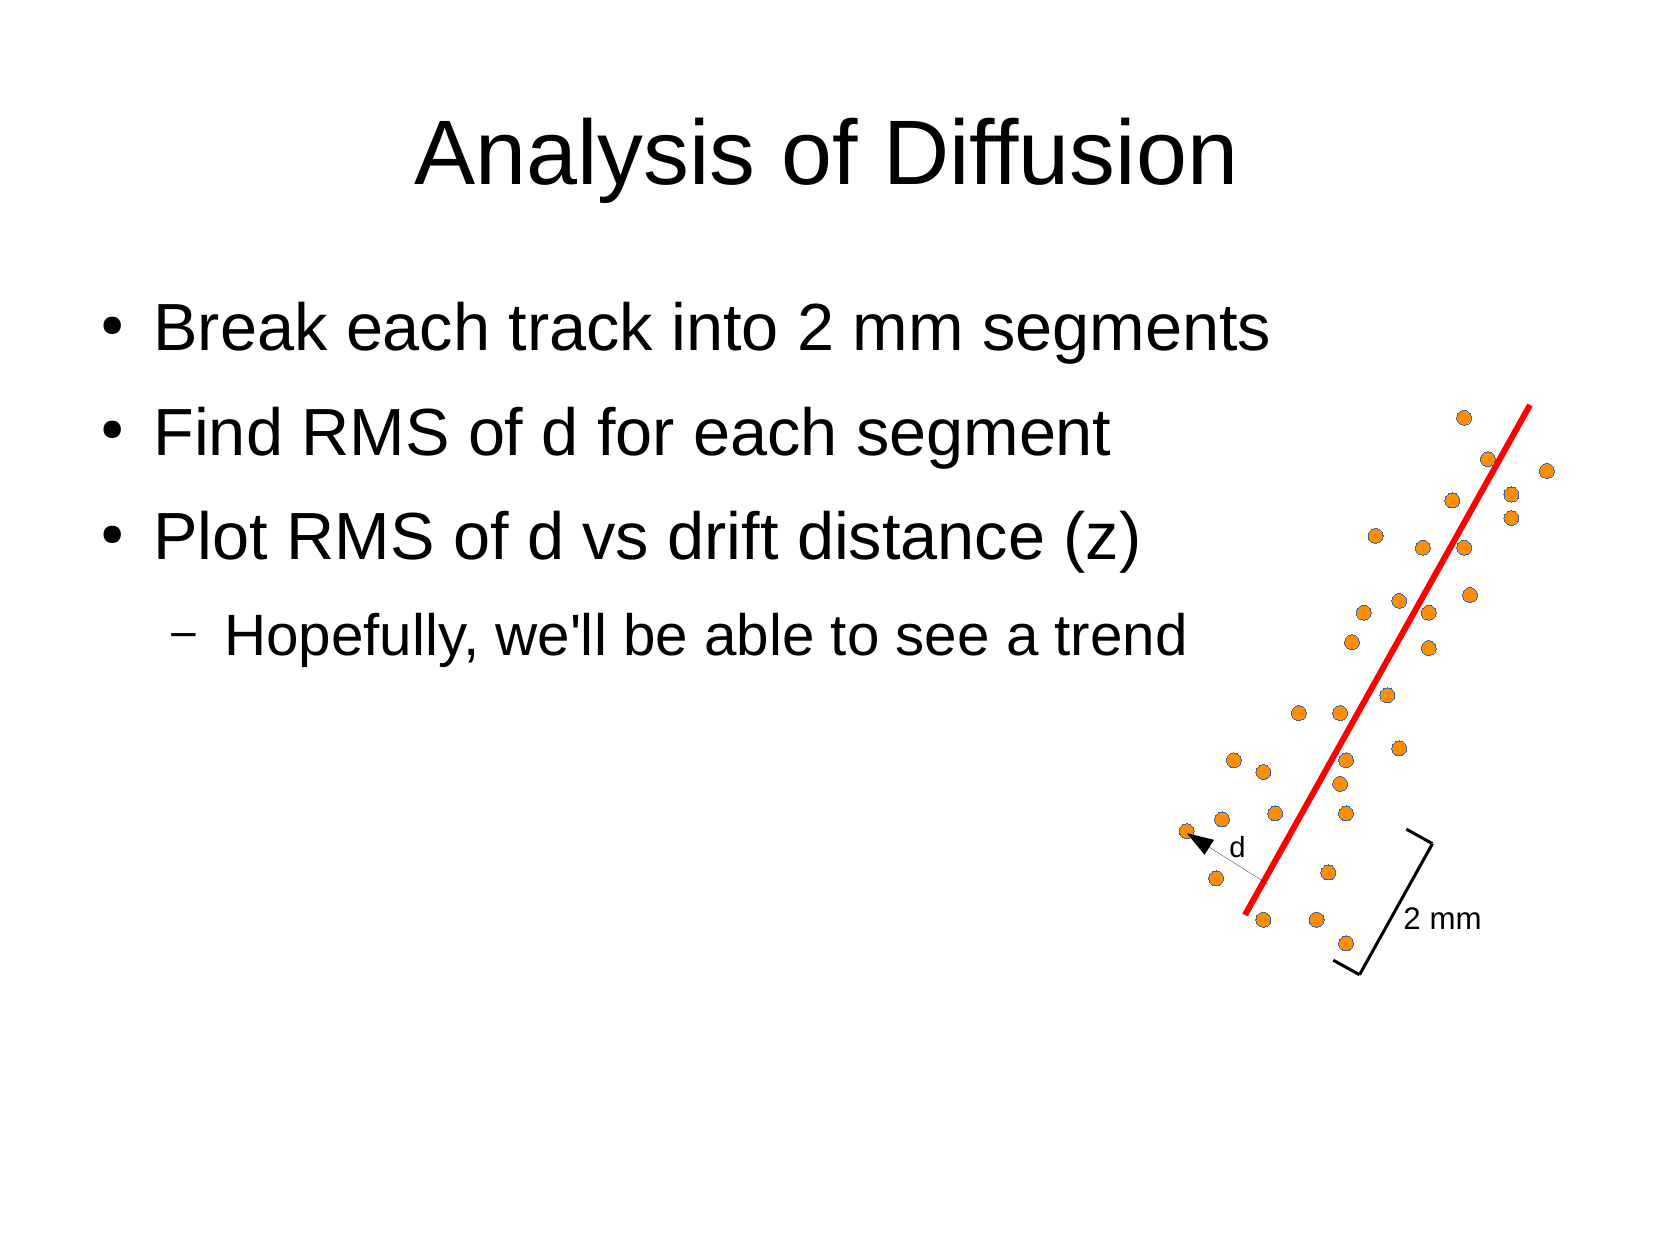

# Analysis of Diffusion
Break each track into 2 mm segments
Find RMS of d for each segment
Plot RMS of d vs drift distance (z)
Hopefully, we'll be able to see a trend
d
2 mm